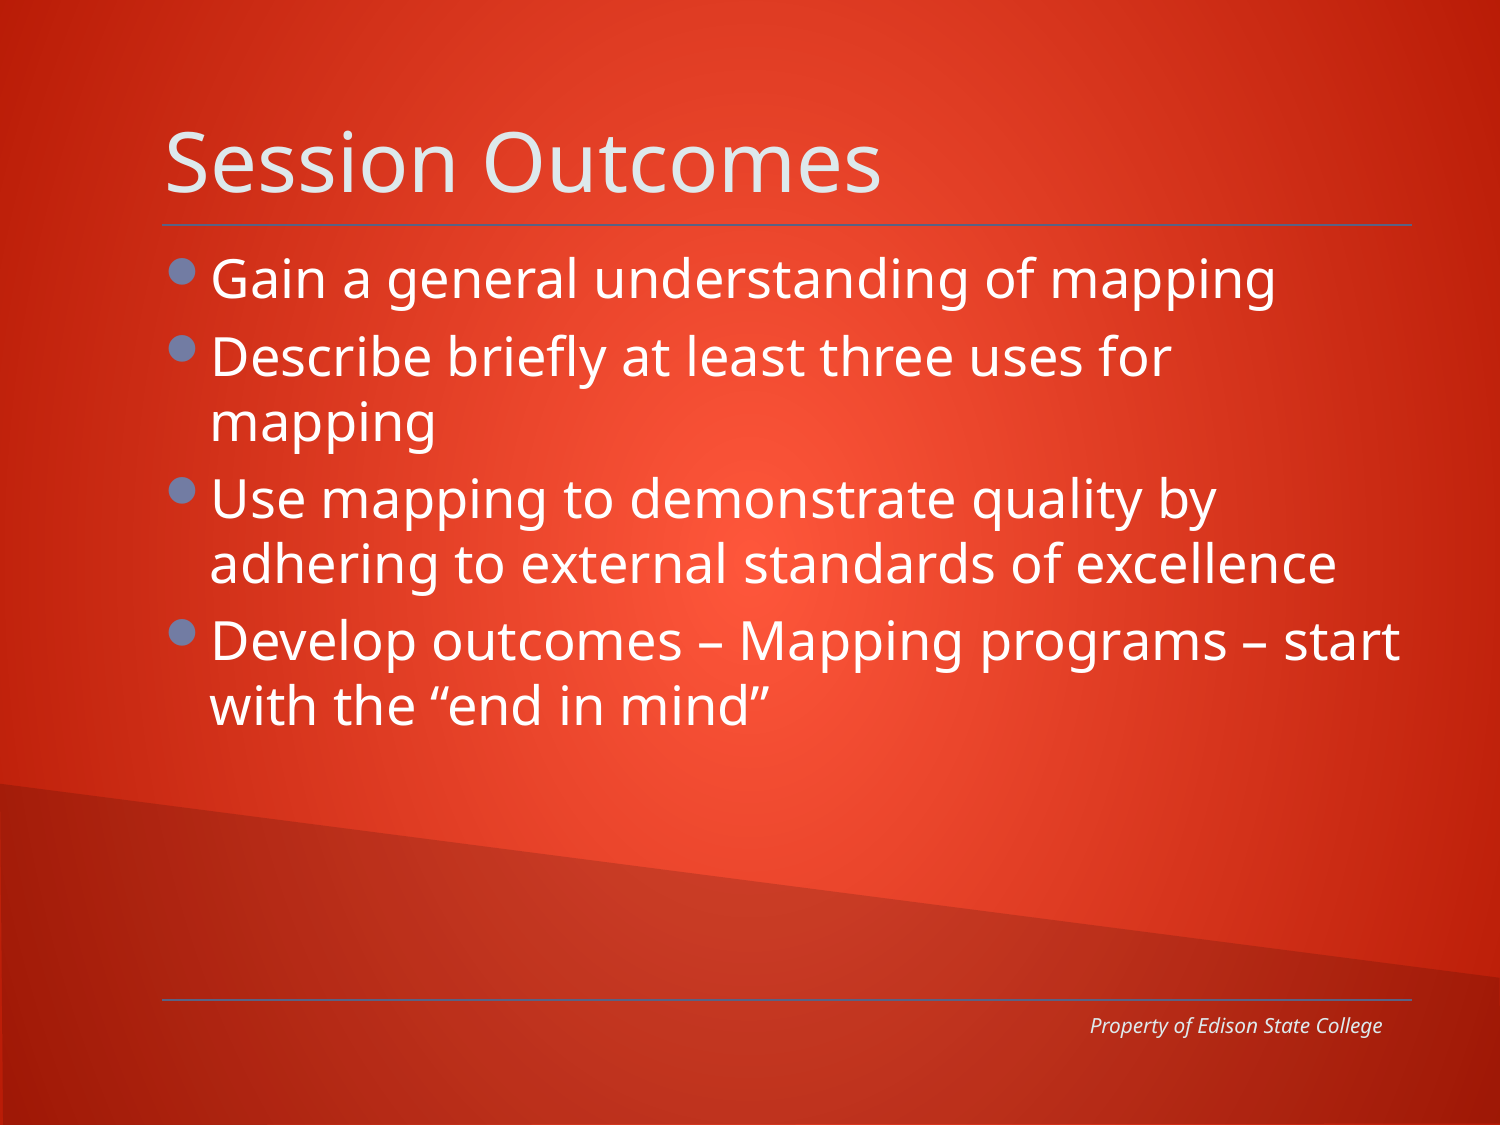

# Session Outcomes
Gain a general understanding of mapping
Describe briefly at least three uses for mapping
Use mapping to demonstrate quality by adhering to external standards of excellence
Develop outcomes – Mapping programs – start with the “end in mind”
Property of Edison State College